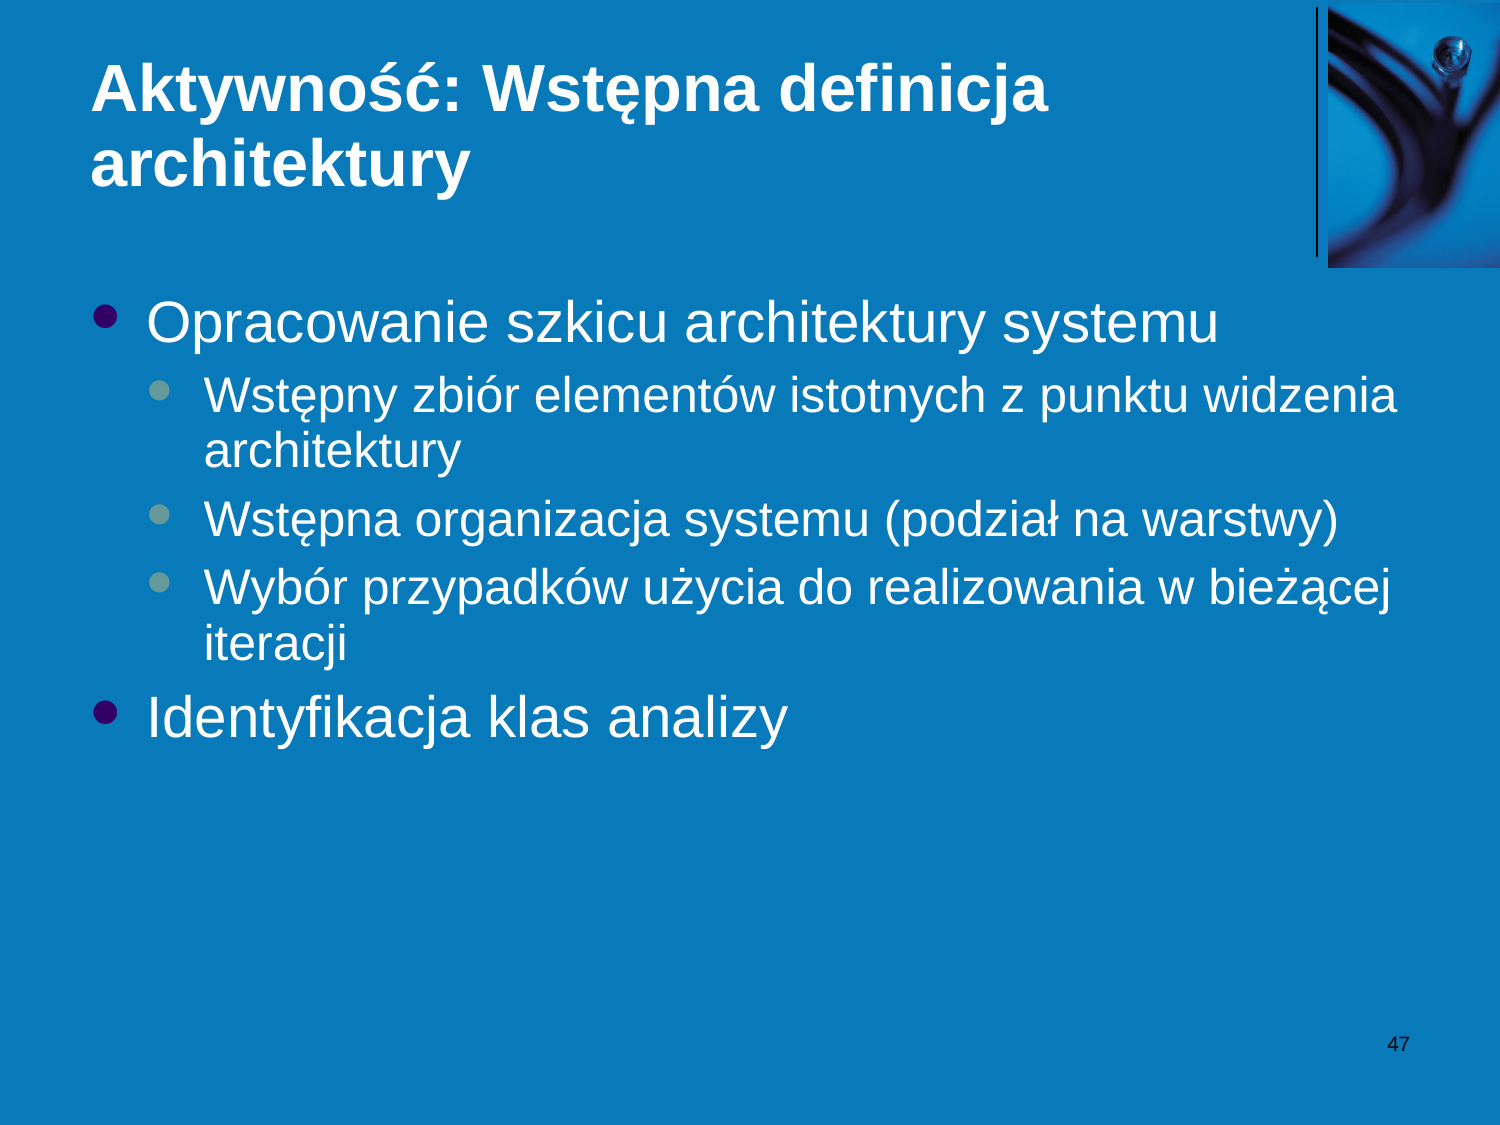

# Aktywność: Wstępna definicja architektury
Opracowanie szkicu architektury systemu
Wstępny zbiór elementów istotnych z punktu widzenia architektury
Wstępna organizacja systemu (podział na warstwy)
Wybór przypadków użycia do realizowania w bieżącej iteracji
Identyfikacja klas analizy
47